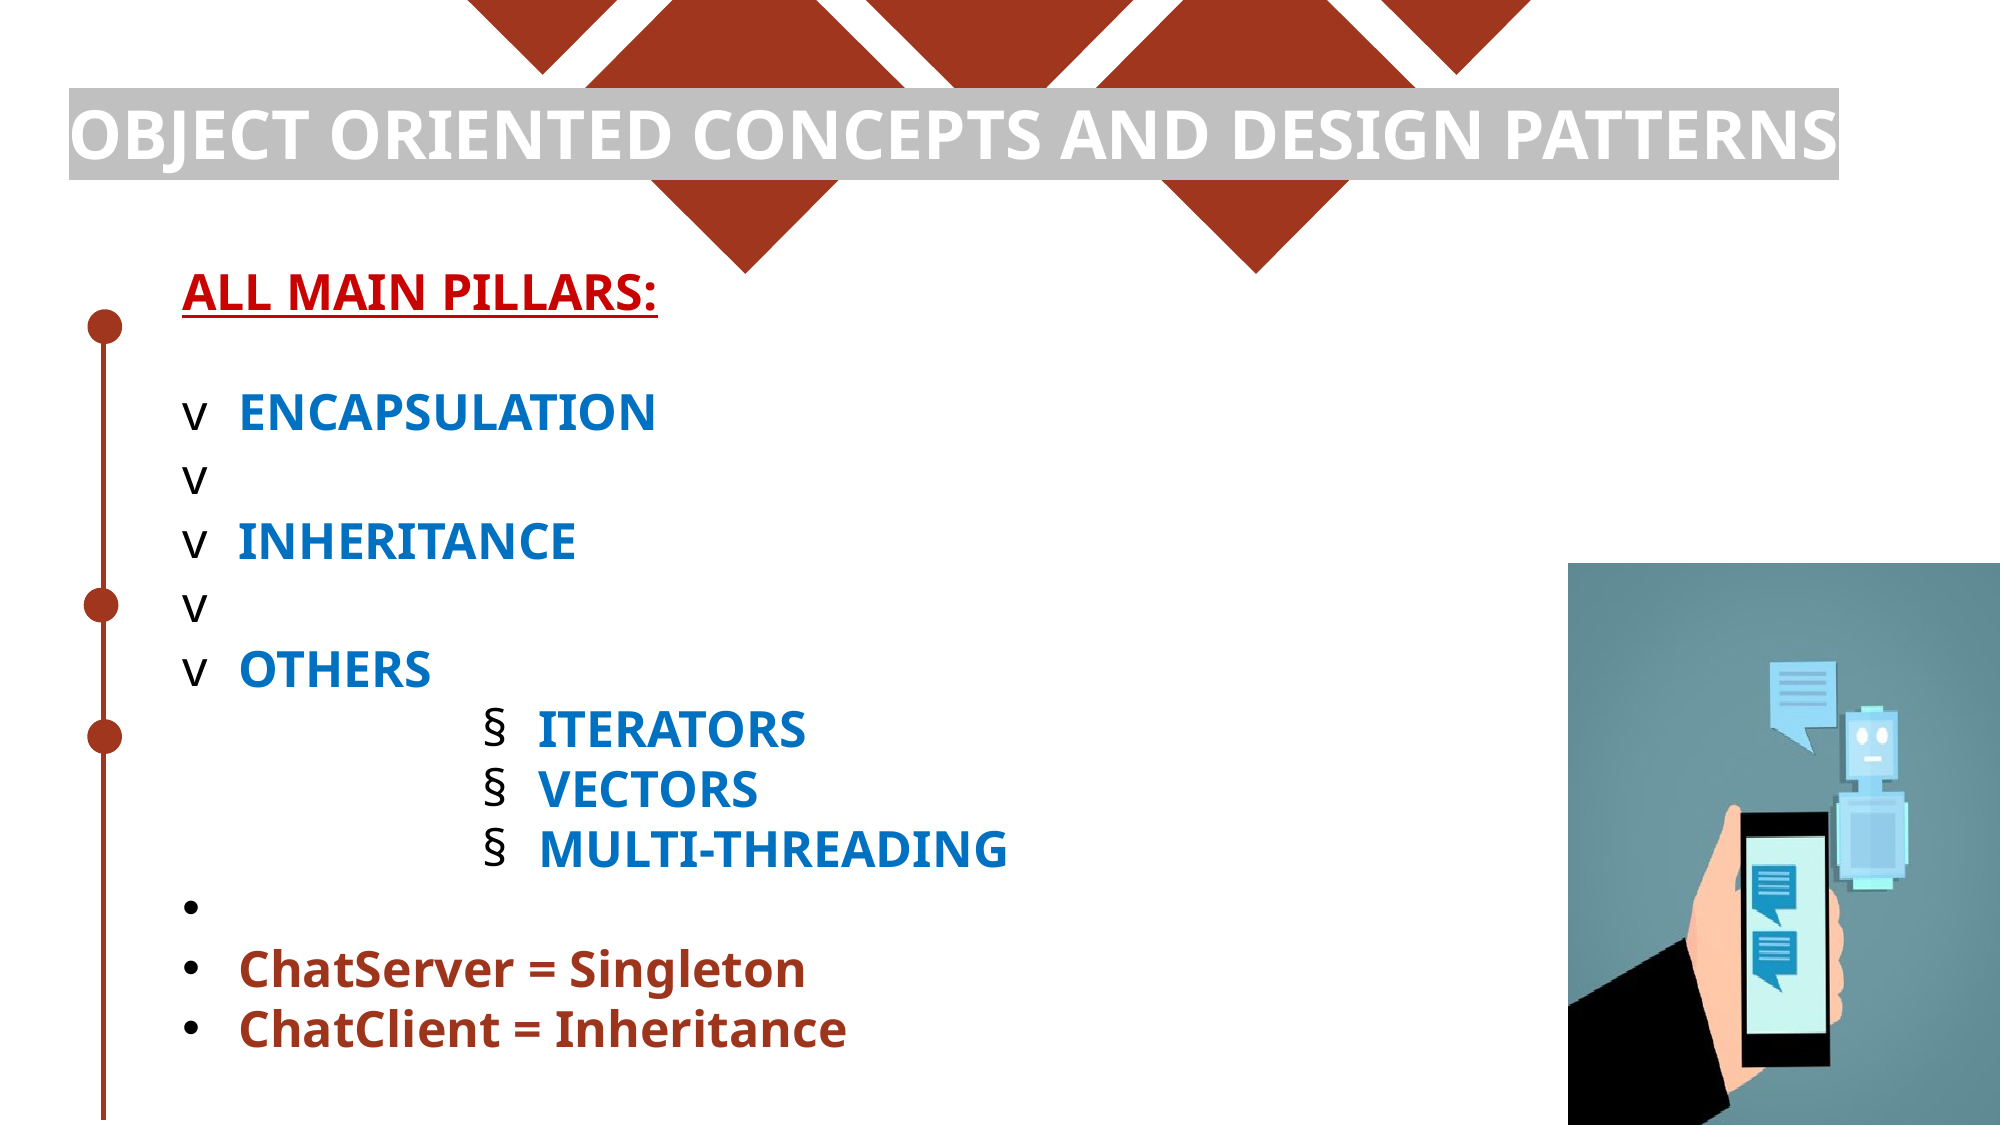

# OBJECT ORIENTED CONCEPTS AND DESIGN PATTERNS
ALL MAIN PILLARS:
ENCAPSULATION
INHERITANCE
OTHERS
ITERATORS
VECTORS
MULTI-THREADING
ChatServer = Singleton
ChatClient = Inheritance